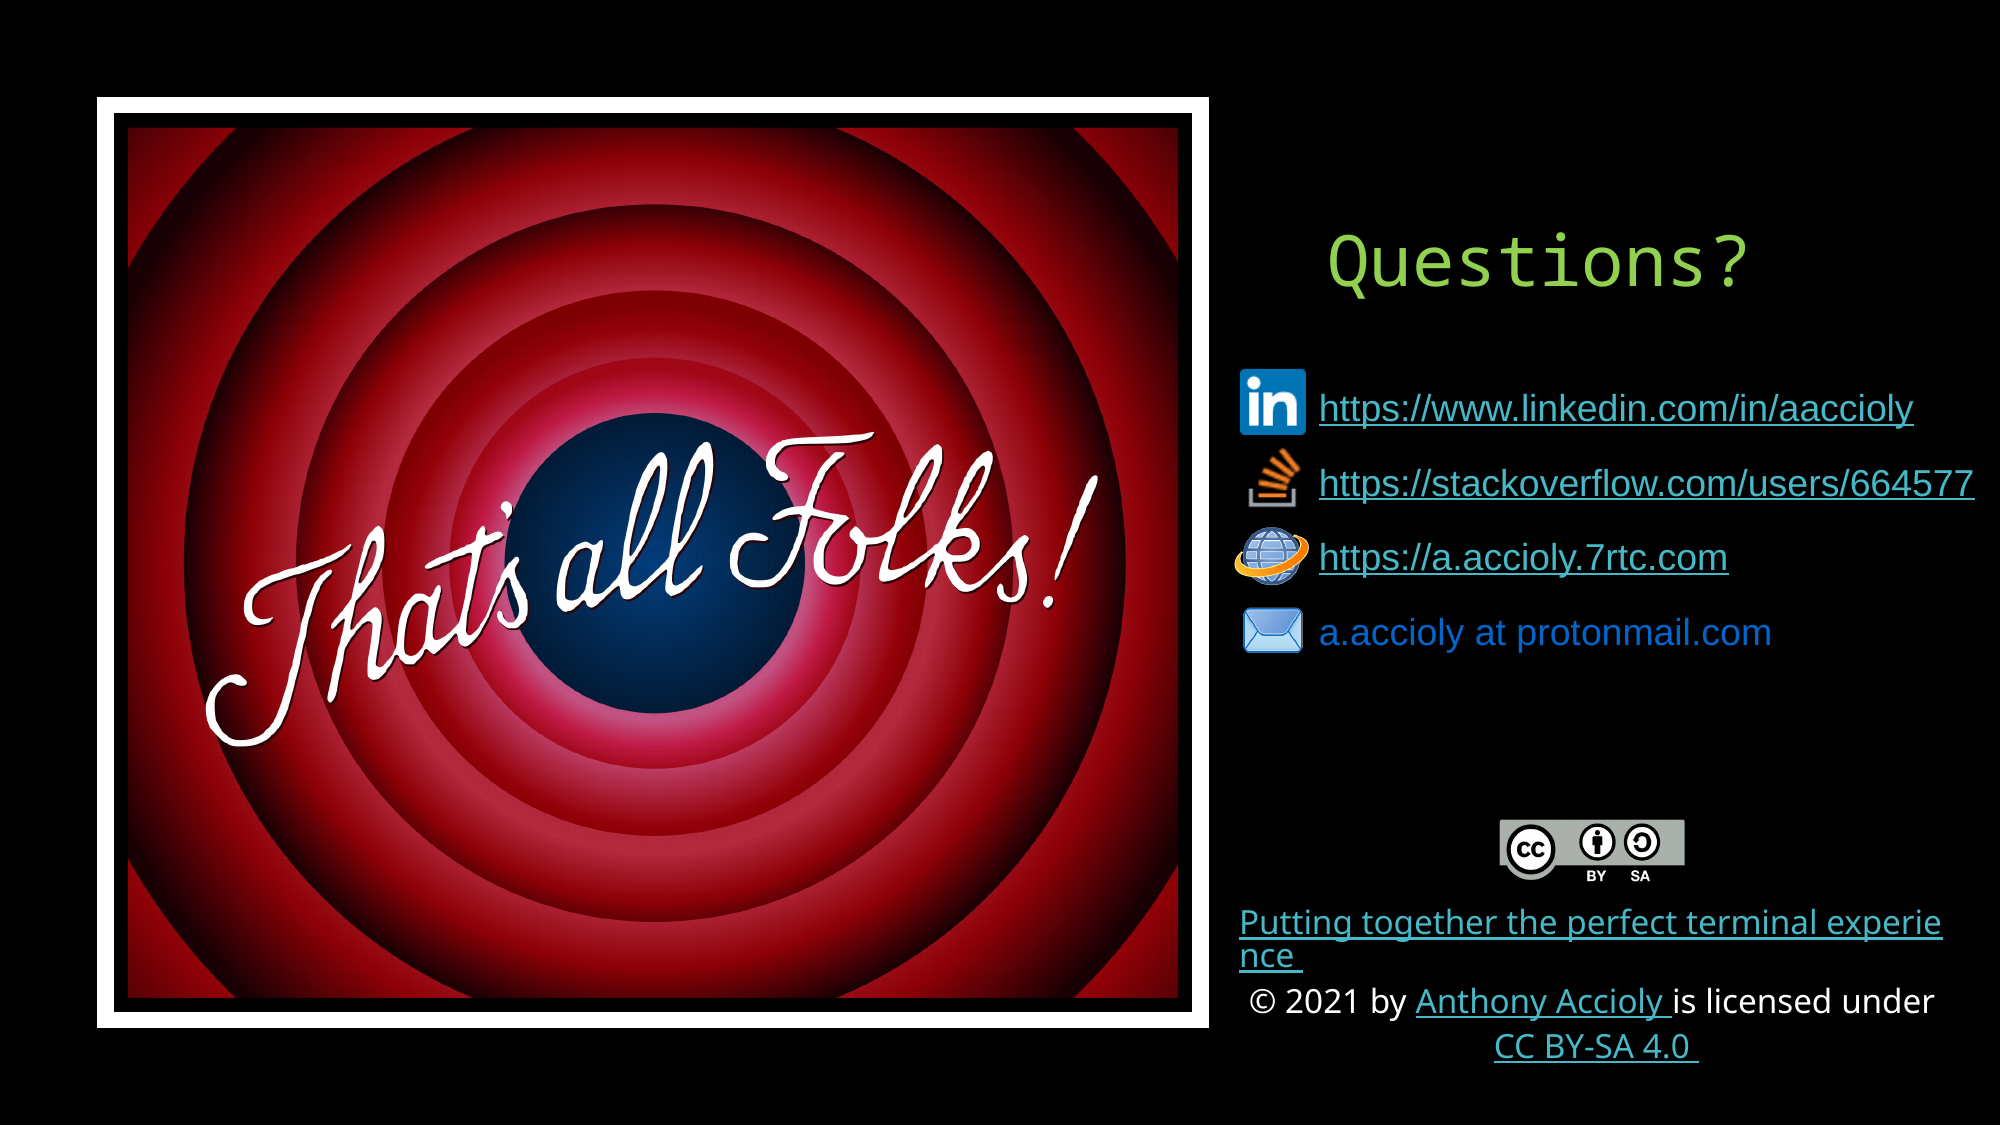

# Questions?
https://www.linkedin.com/in/aaccioly
https://stackoverflow.com/users/664577
https://a.accioly.7rtc.com
a.accioly at protonmail.com
Putting together the perfect terminal experience © 2021 by Anthony Accioly is licensed under
CC BY-SA 4.0